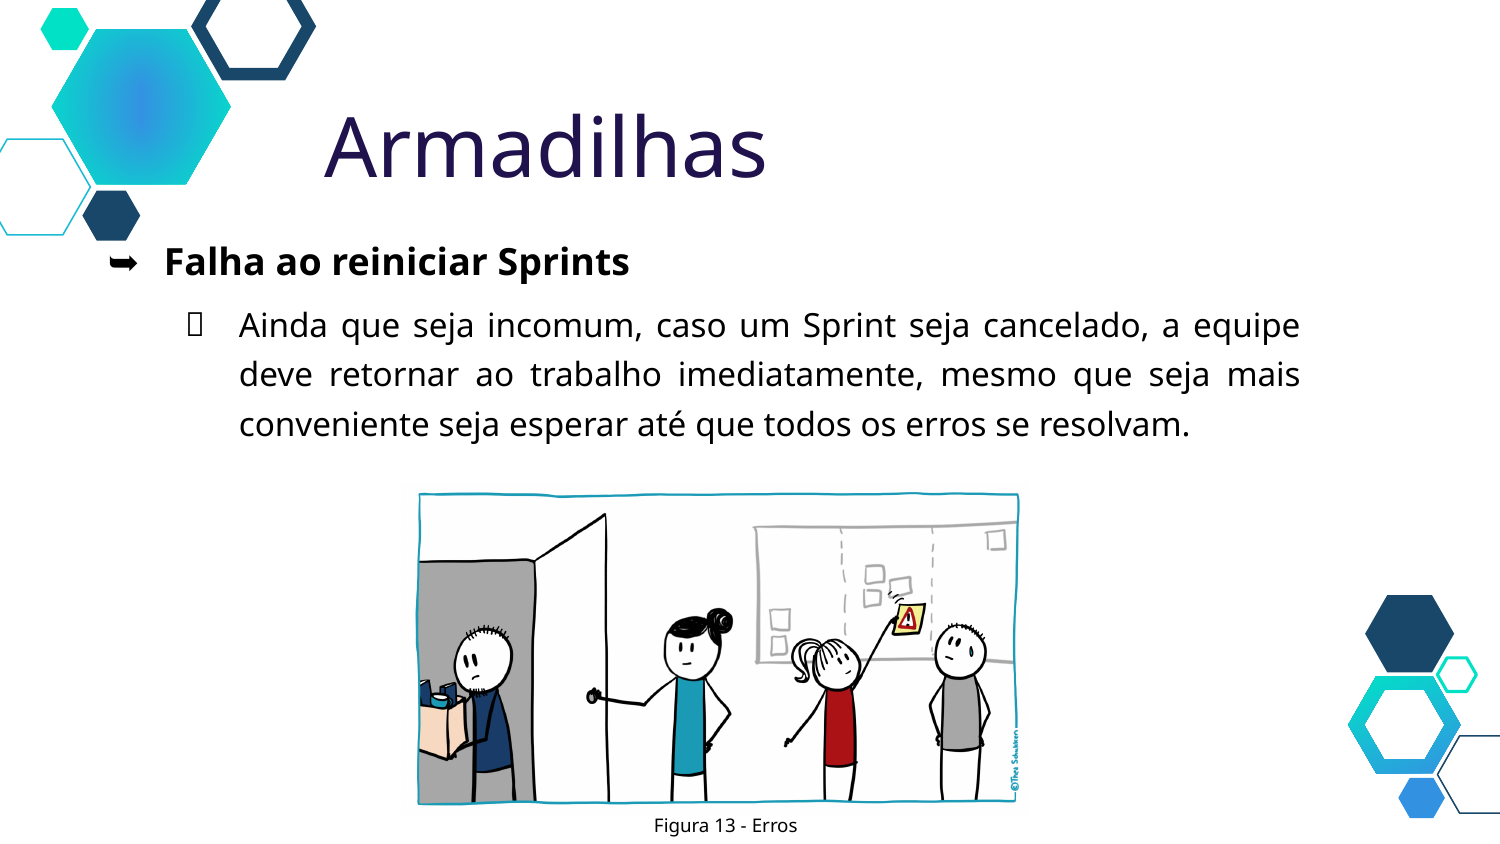

# Armadilhas
Falha ao reiniciar Sprints
Ainda que seja incomum, caso um Sprint seja cancelado, a equipe deve retornar ao trabalho imediatamente, mesmo que seja mais conveniente seja esperar até que todos os erros se resolvam.
Figura 13 - Erros